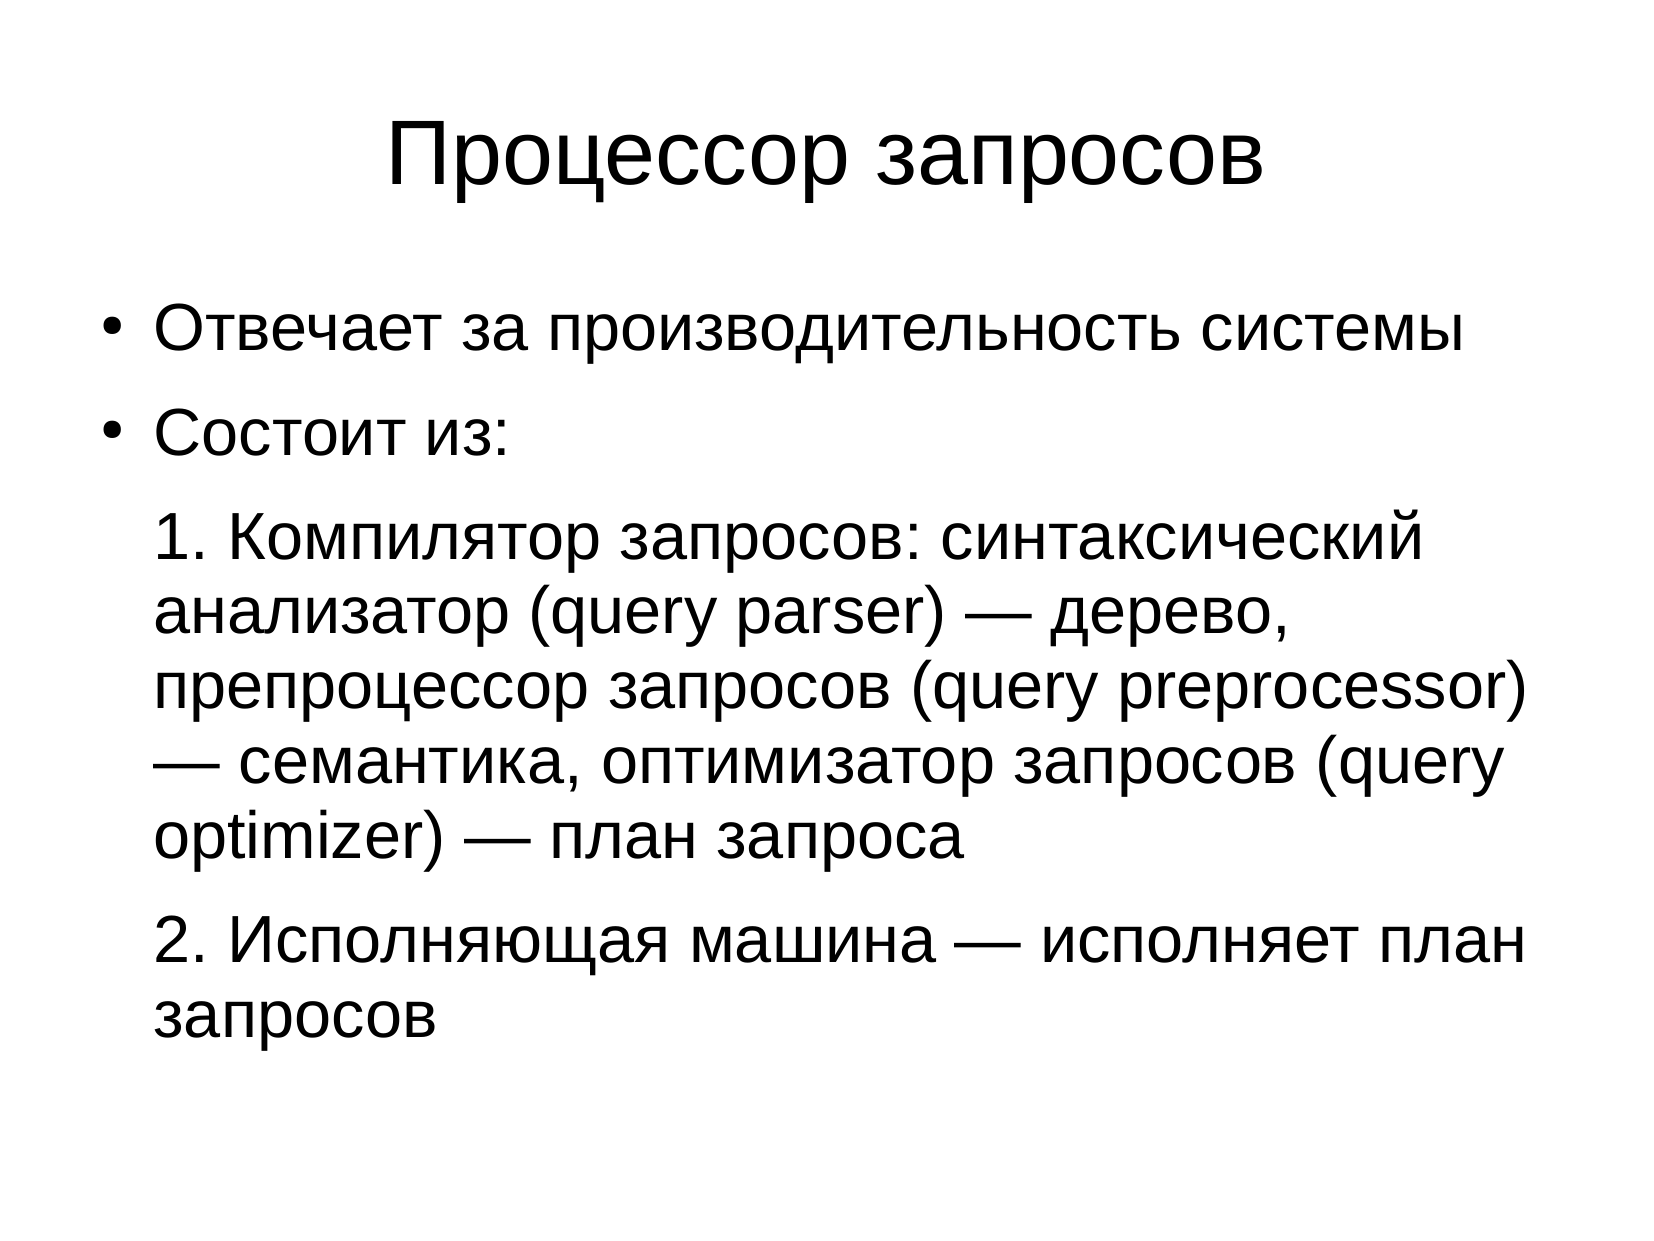

# Процессор запросов
Отвечает за производительность системы
Состоит из:
1. Компилятор запросов: синтаксический анализатор (query parser) — дерево, препроцессор запросов (query preprocessor) — семантика, оптимизатор запросов (query optimizer) — план запроса
2. Исполняющая машина — исполняет план запросов